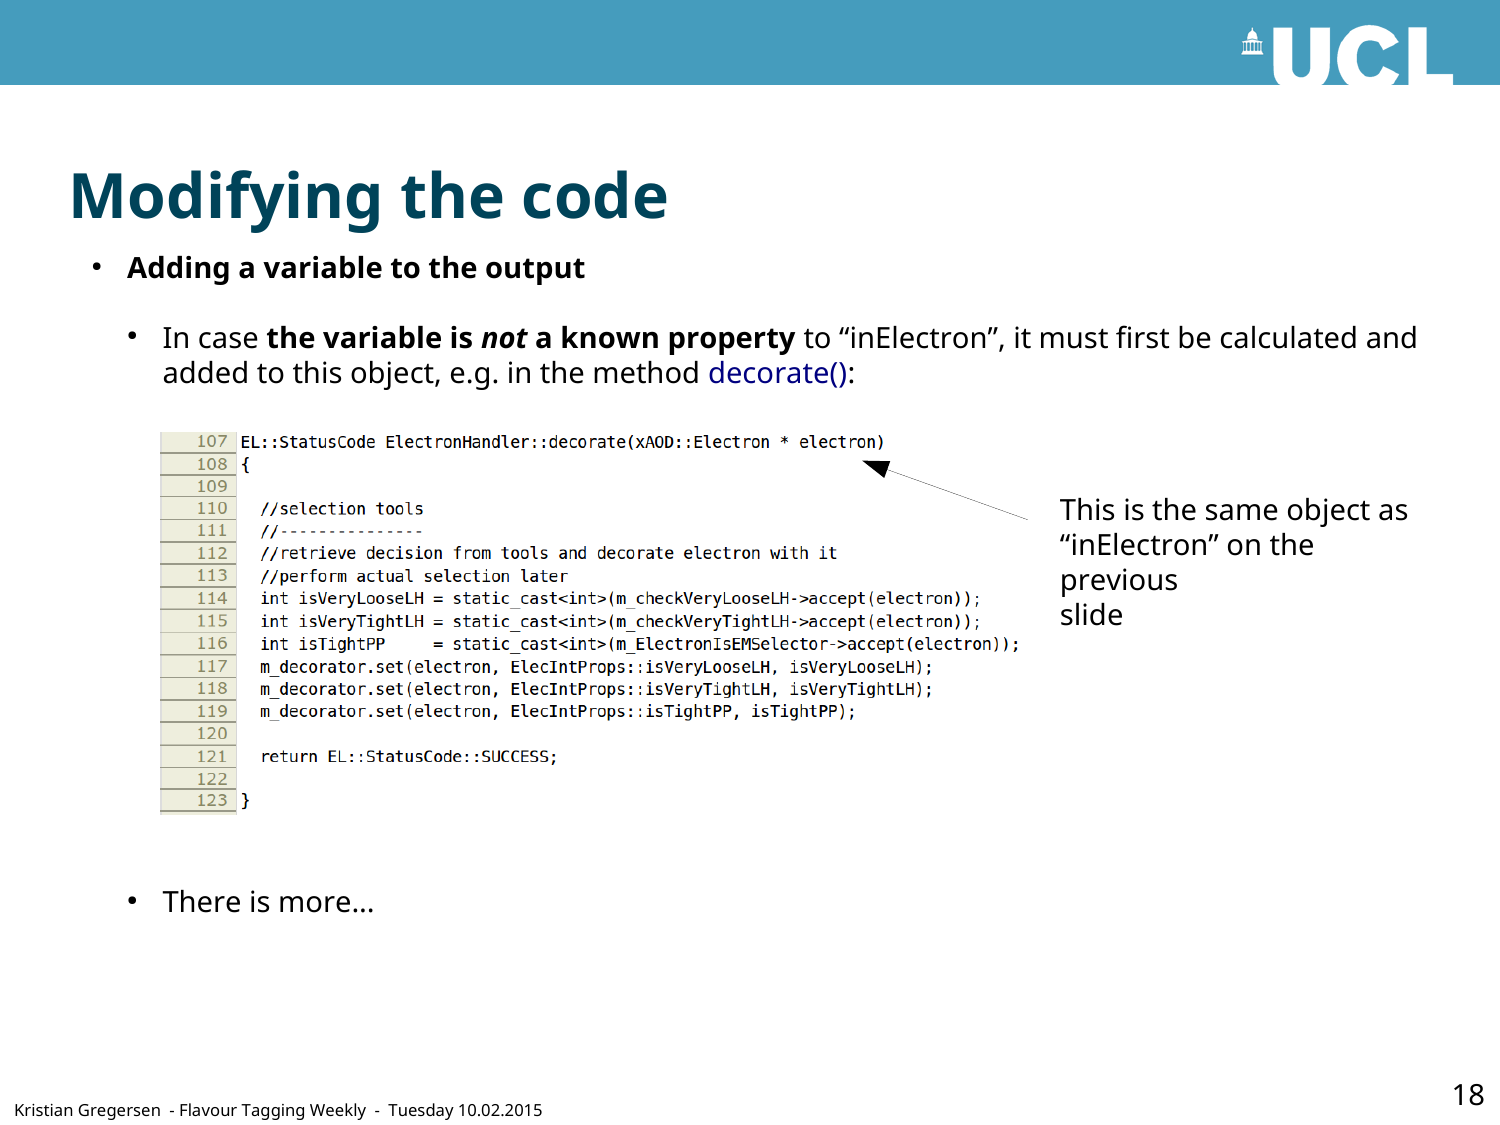

# Modifying the code
Adding a variable to the output
In case the variable is not a known property to “inElectron”, it must first be calculated and
added to this object, e.g. in the method decorate():
There is more...
This is the same object as
“inElectron” on the previous
slide
18